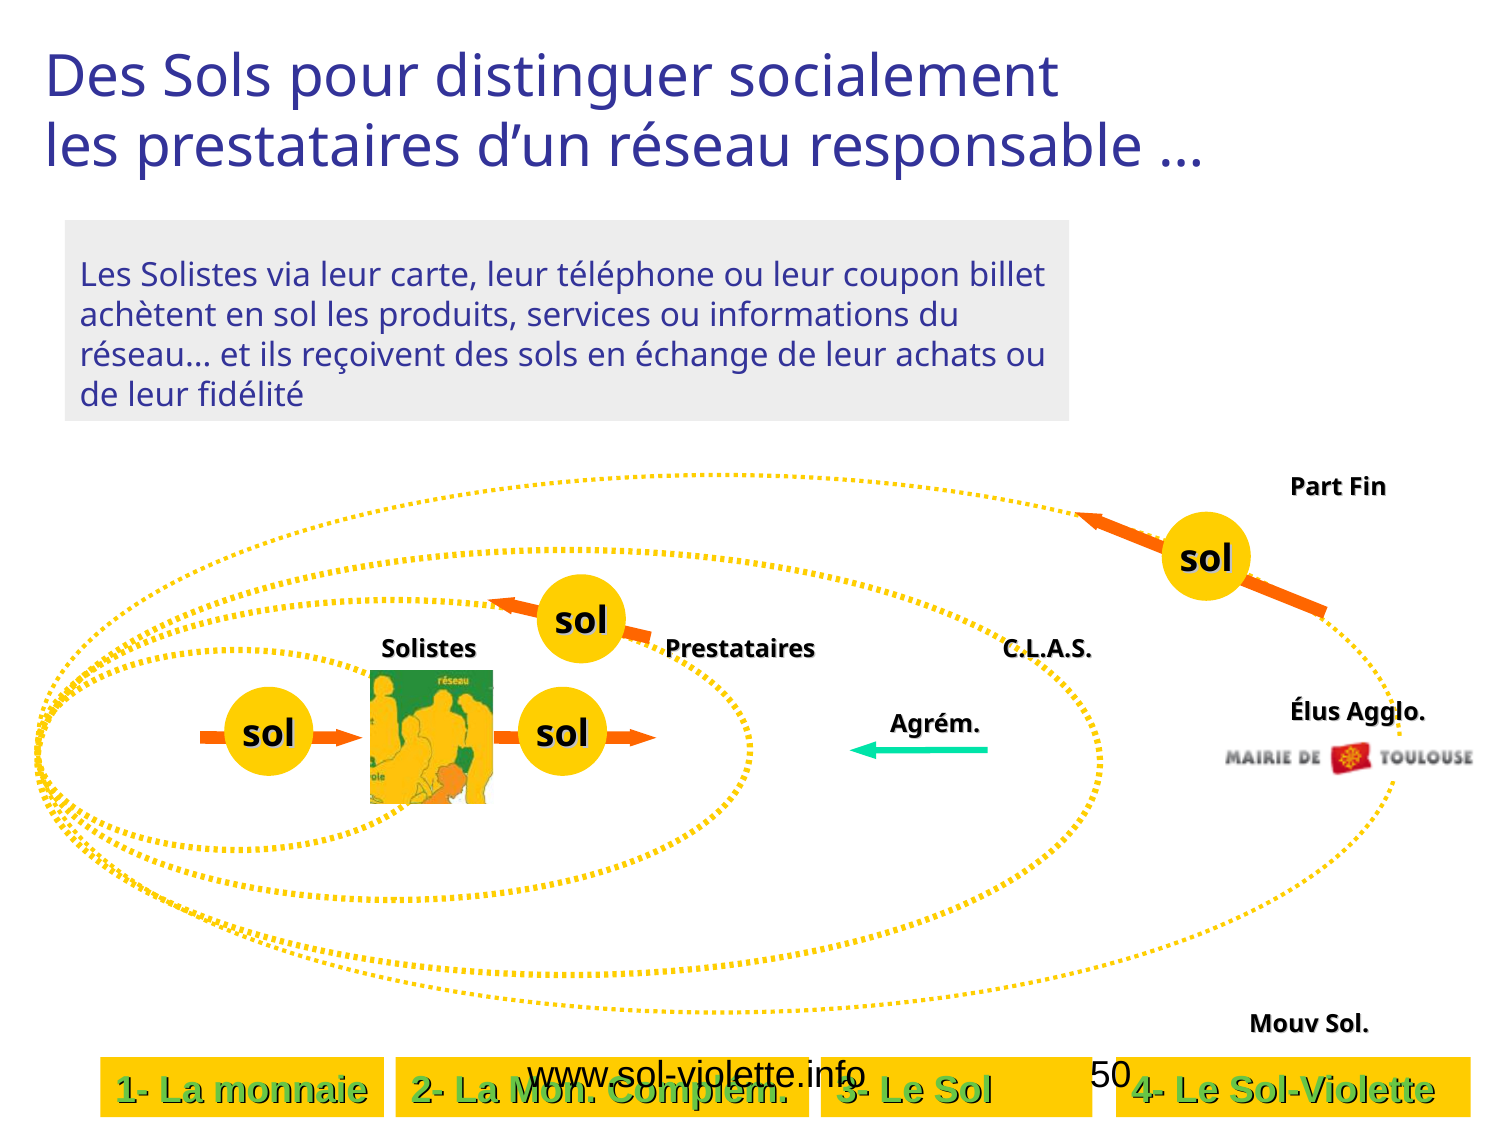

Des Sols pour distinguer socialement
les prestataires d’un réseau responsable …
Les Solistes via leur carte, leur téléphone ou leur coupon billet achètent en sol les produits, services ou informations du réseau… et ils reçoivent des sols en échange de leur achats ou de leur fidélité
Part Fin
sol
sol
Solistes
Prestataires
C.L.A.S.
sol
sol
Élus Agglo.
Agrém.
Mouv Sol.
www.sol-violette.info